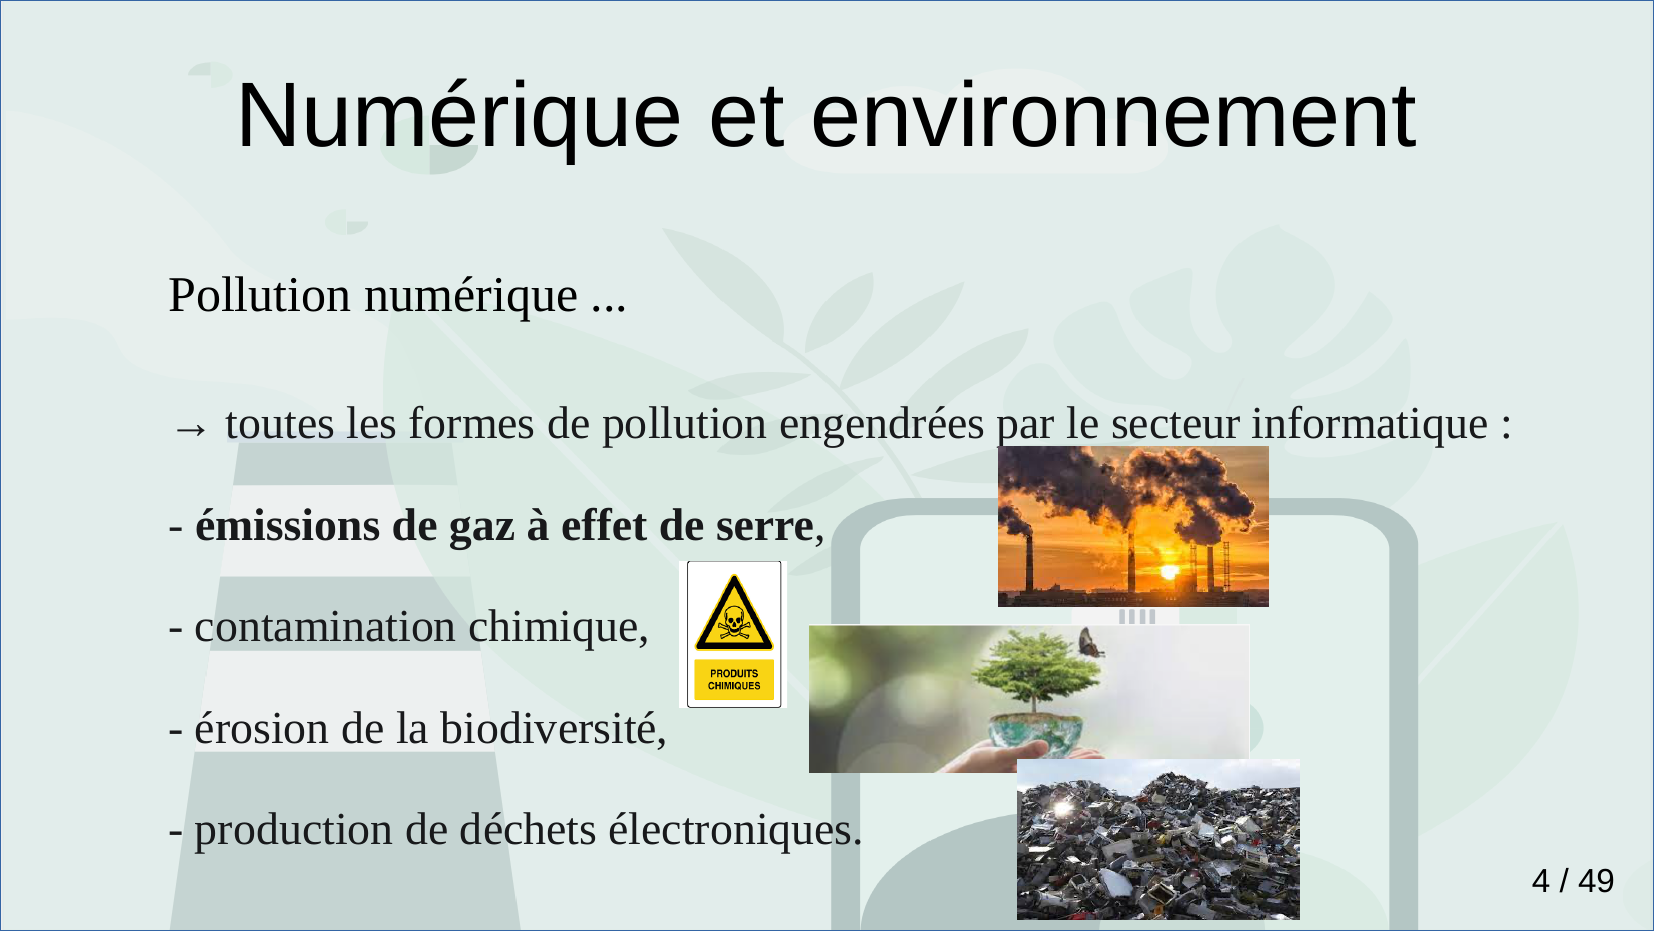

# Numérique et environnement
Pollution numérique ...
→ toutes les formes de pollution engendrées par le secteur informatique :
- émissions de gaz à effet de serre,
- contamination chimique,
- érosion de la biodiversité,
- production de déchets électroniques.